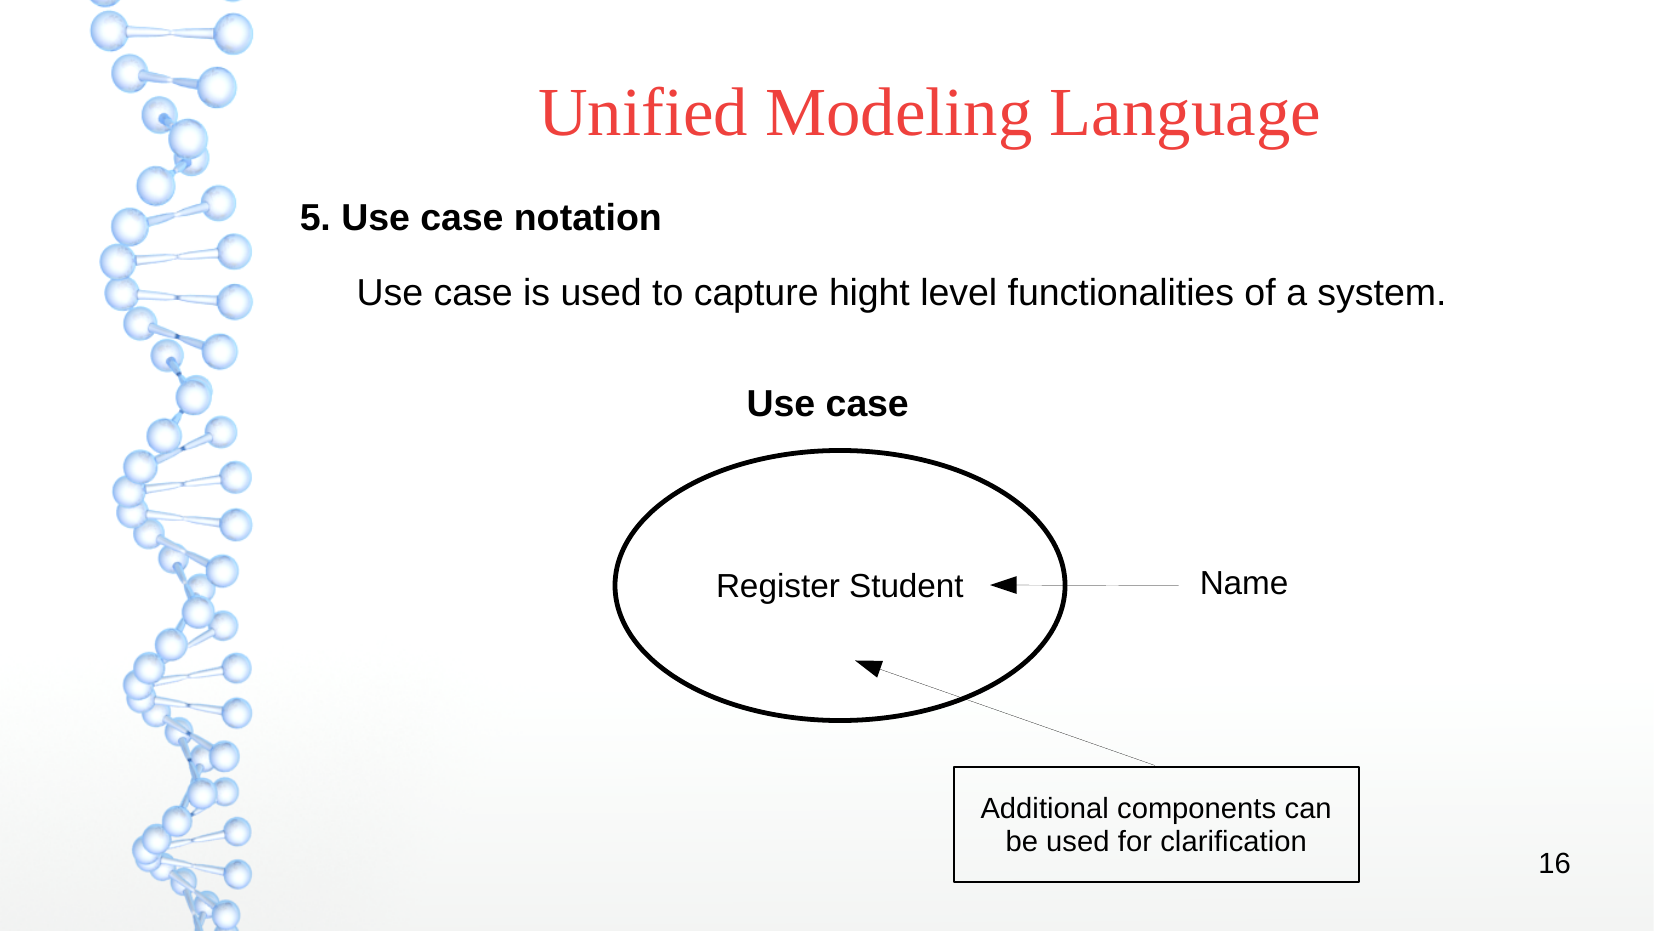

# Unified Modeling Language
5. Use case notation
Use case is used to capture hight level functionalities of a system.
Use case
Register Student
Name
Additional components can be used for clarification
16